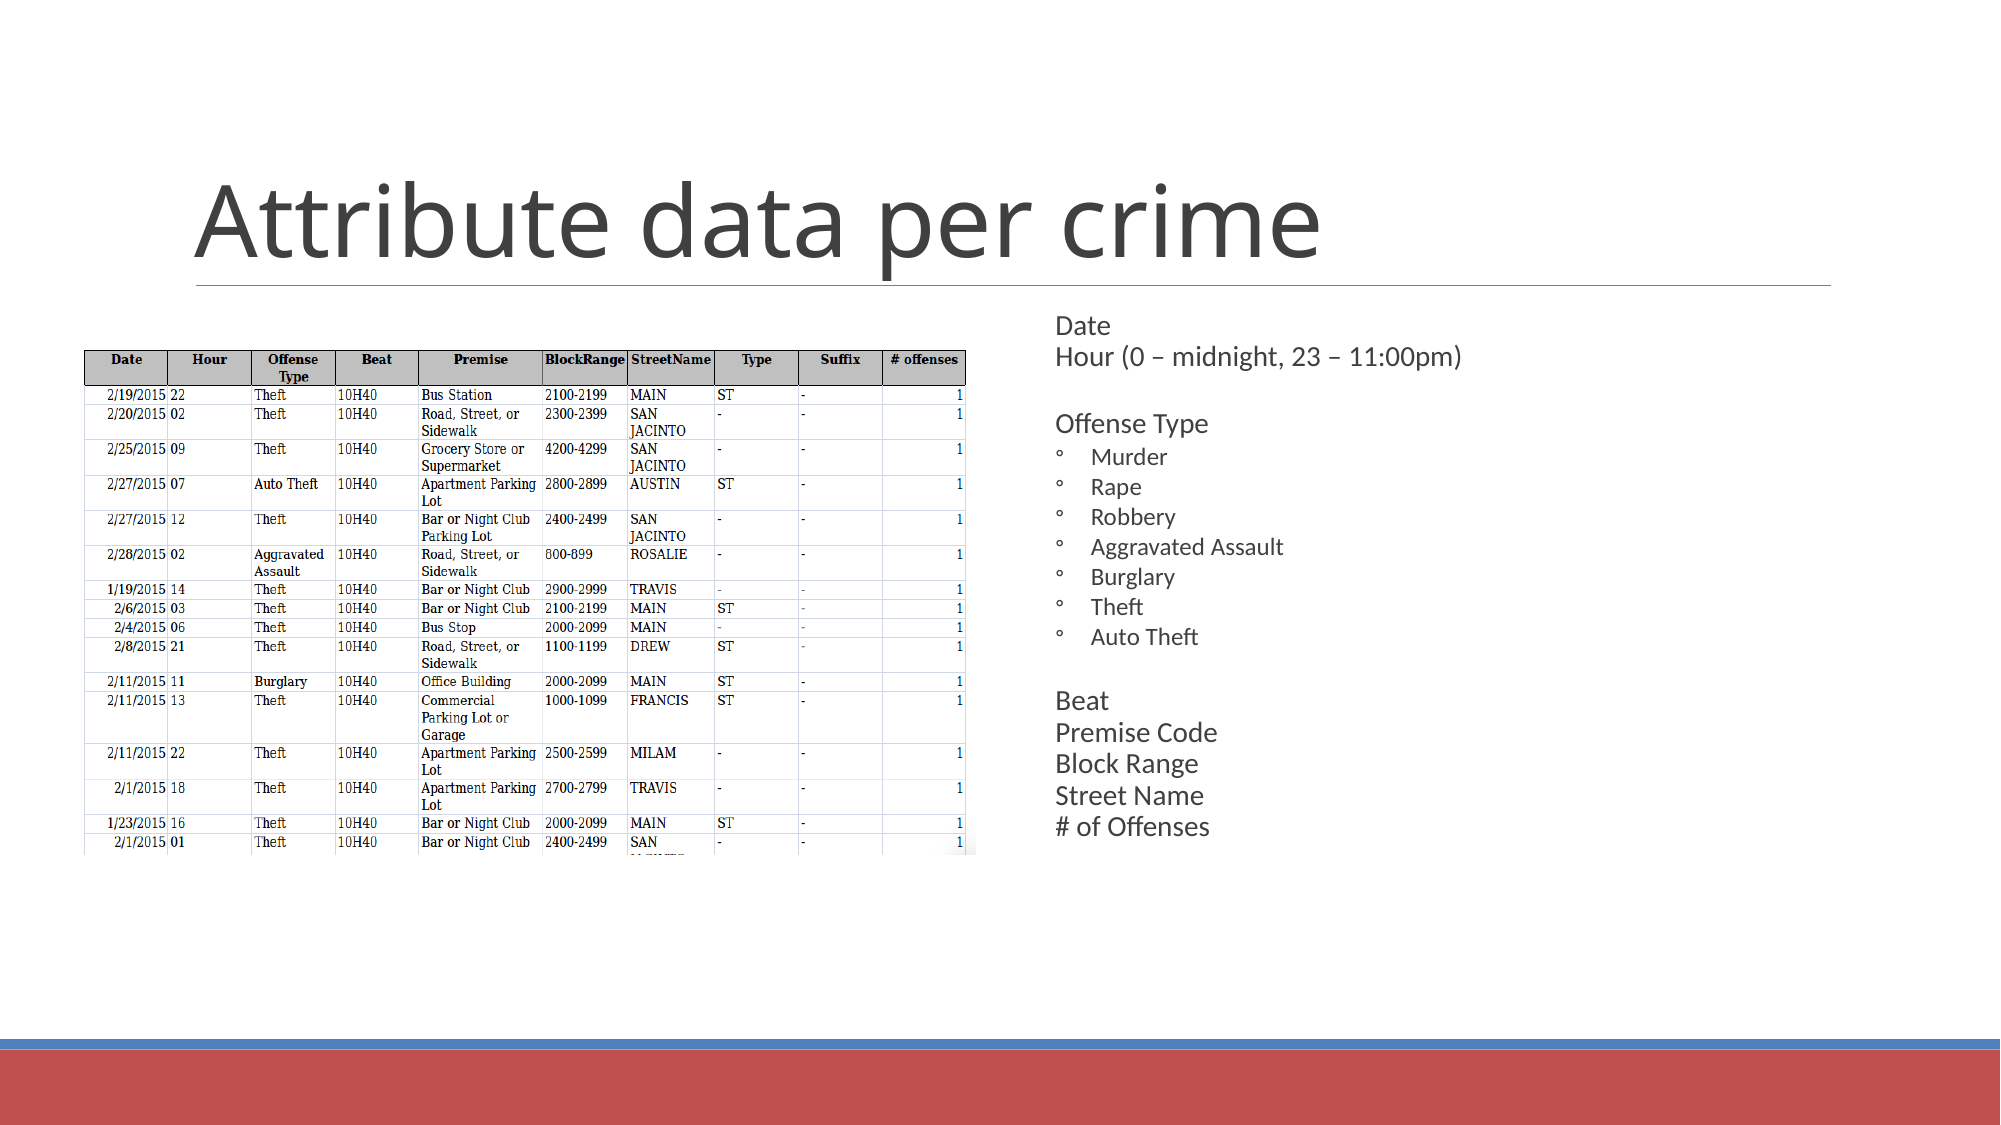

Attribute data per crime
Date
Hour (0 – midnight, 23 – 11:00pm)
Offense Type
Murder
Rape
Robbery
Aggravated Assault
Burglary
Theft
Auto Theft
Beat
Premise Code
Block Range
Street Name
# of Offenses